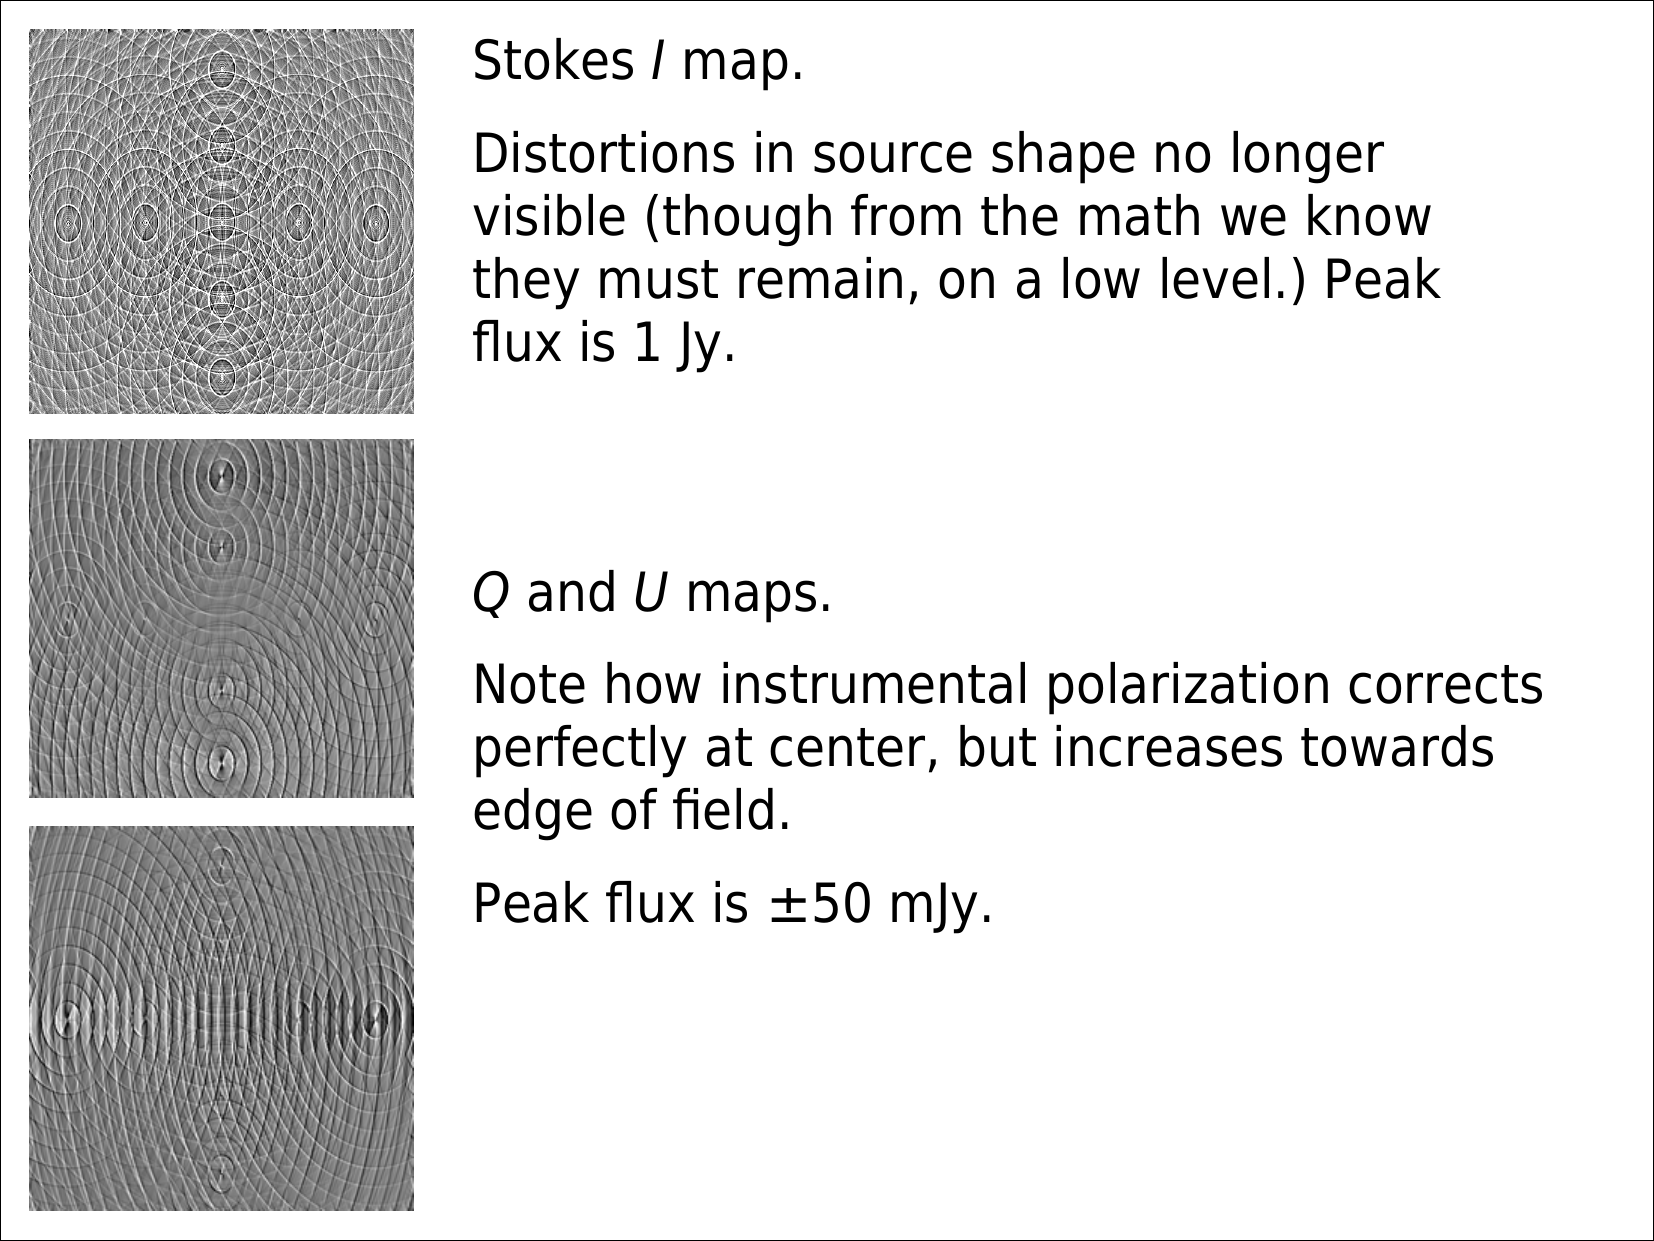

# Stokes I map.
Distortions in source shape no longer visible (though from the math we know they must remain, on a low level.) Peak flux is 1 Jy.
Q and U maps.
Note how instrumental polarization corrects perfectly at center, but increases towards edge of field.
Peak flux is ±50 mJy.
MeqTrees -- 3rd MCCT SKADS Training School, Paris